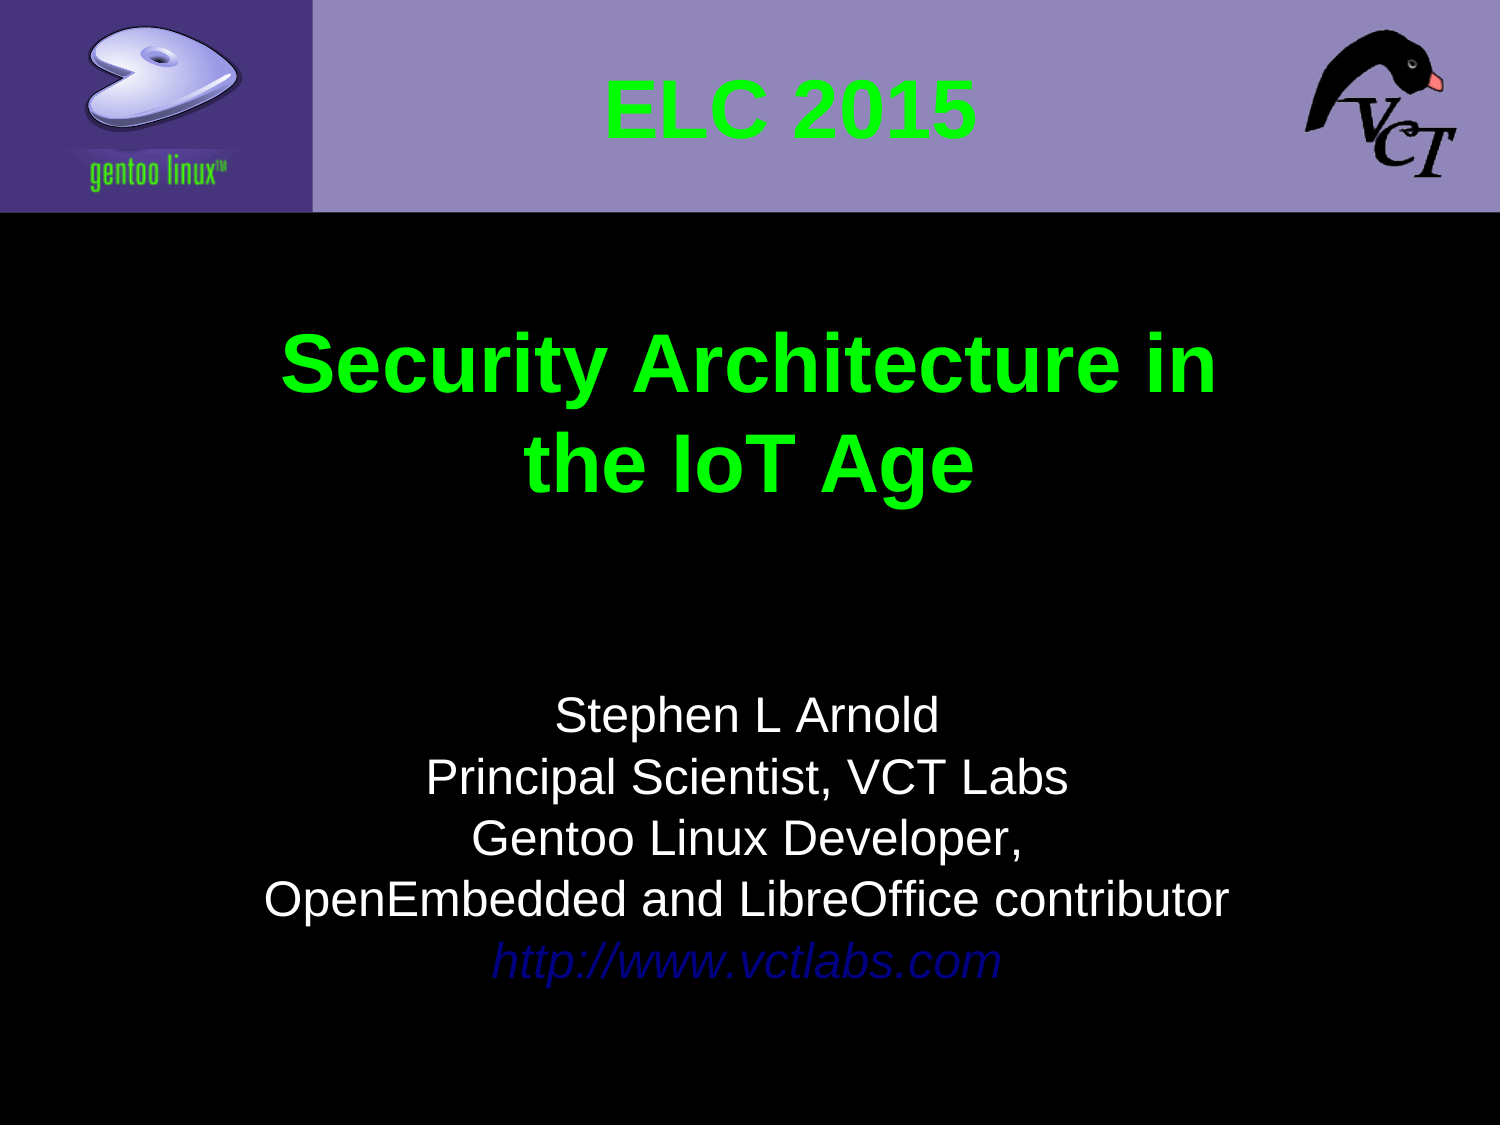

# ELC 2015
Security Architecture in the IoT Age
Stephen L Arnold
Principal Scientist, VCT Labs
Gentoo Linux Developer,
OpenEmbedded and LibreOffice contributor
http://www.vctlabs.com